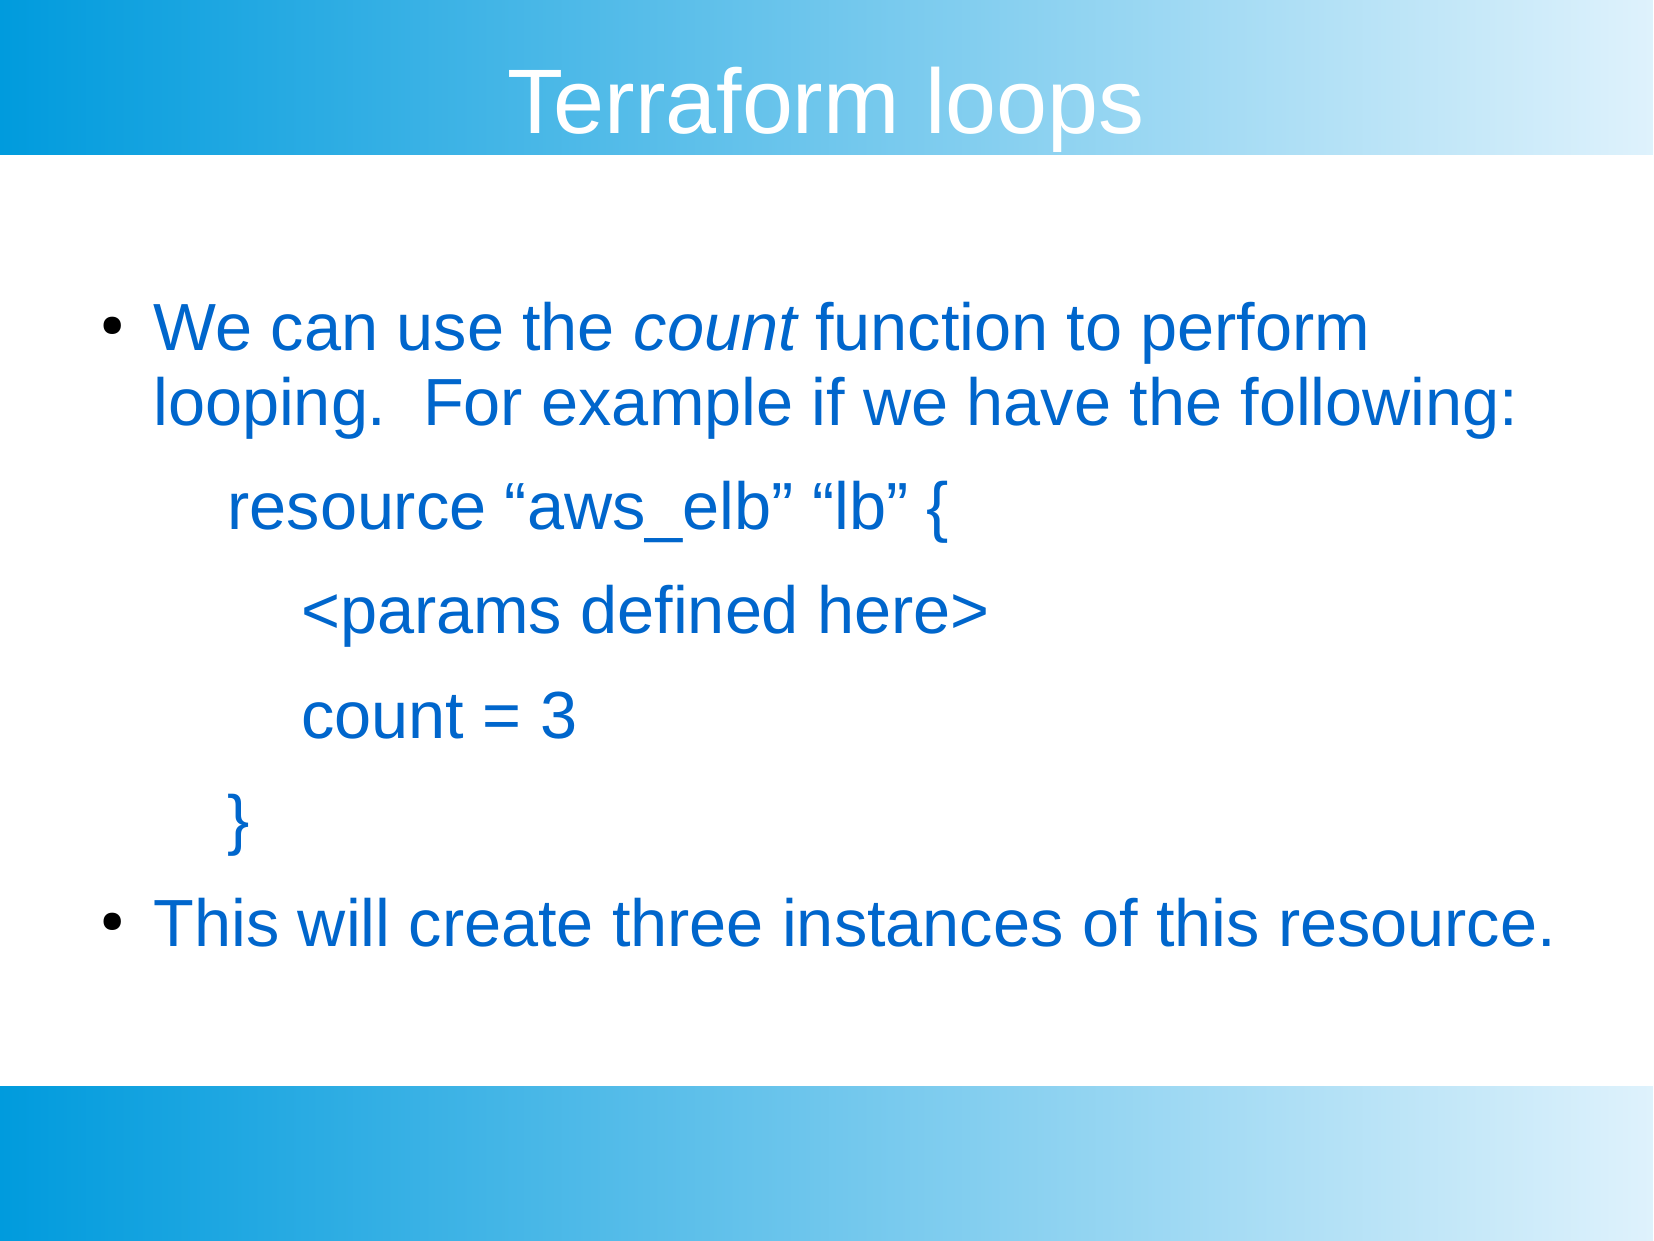

# Terraform loops
We can use the count function to perform looping. For example if we have the following:
 resource “aws_elb” “lb” {
 <params defined here>
 count = 3
 }
This will create three instances of this resource.